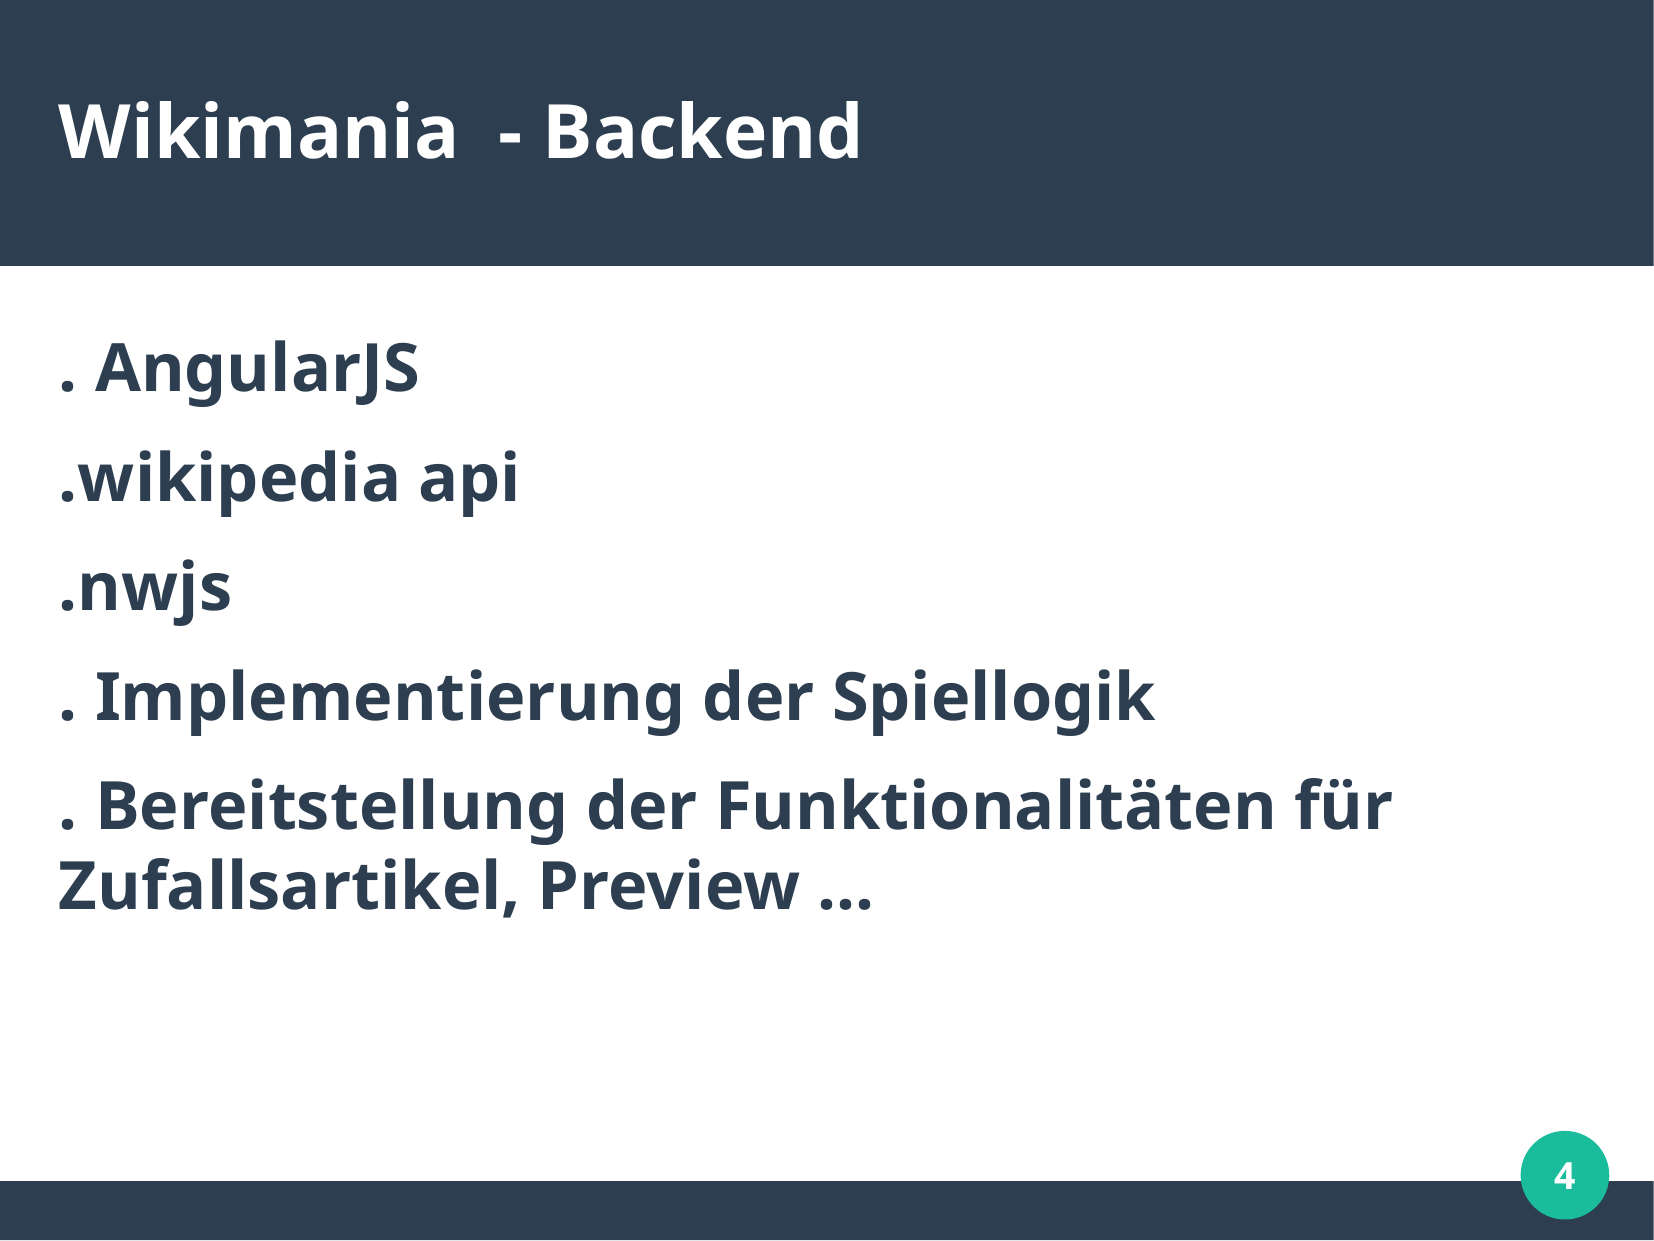

# Wikimania - Backend
. AngularJS
.wikipedia api
.nwjs
. Implementierung der Spiellogik
. Bereitstellung der Funktionalitäten für Zufallsartikel, Preview …